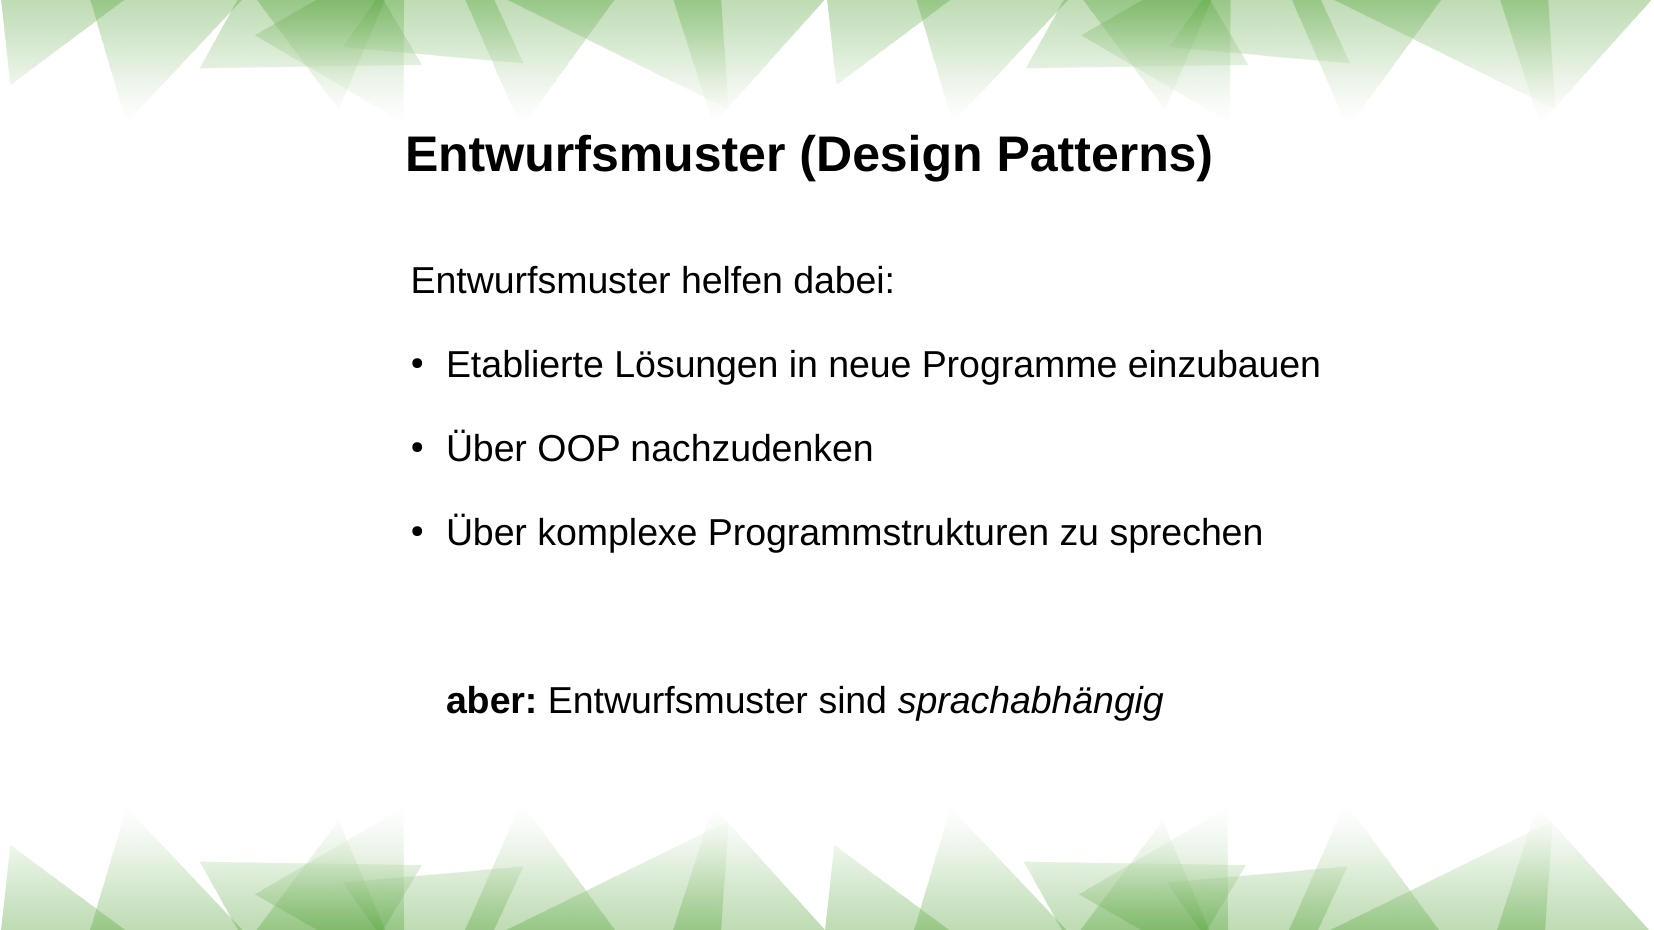

# Entwurfsmuster (Design Patterns)
Entwurfsmuster helfen dabei:
Etablierte Lösungen in neue Programme einzubauen
Über OOP nachzudenken
Über komplexe Programmstrukturen zu sprechen
aber: Entwurfsmuster sind sprachabhängig